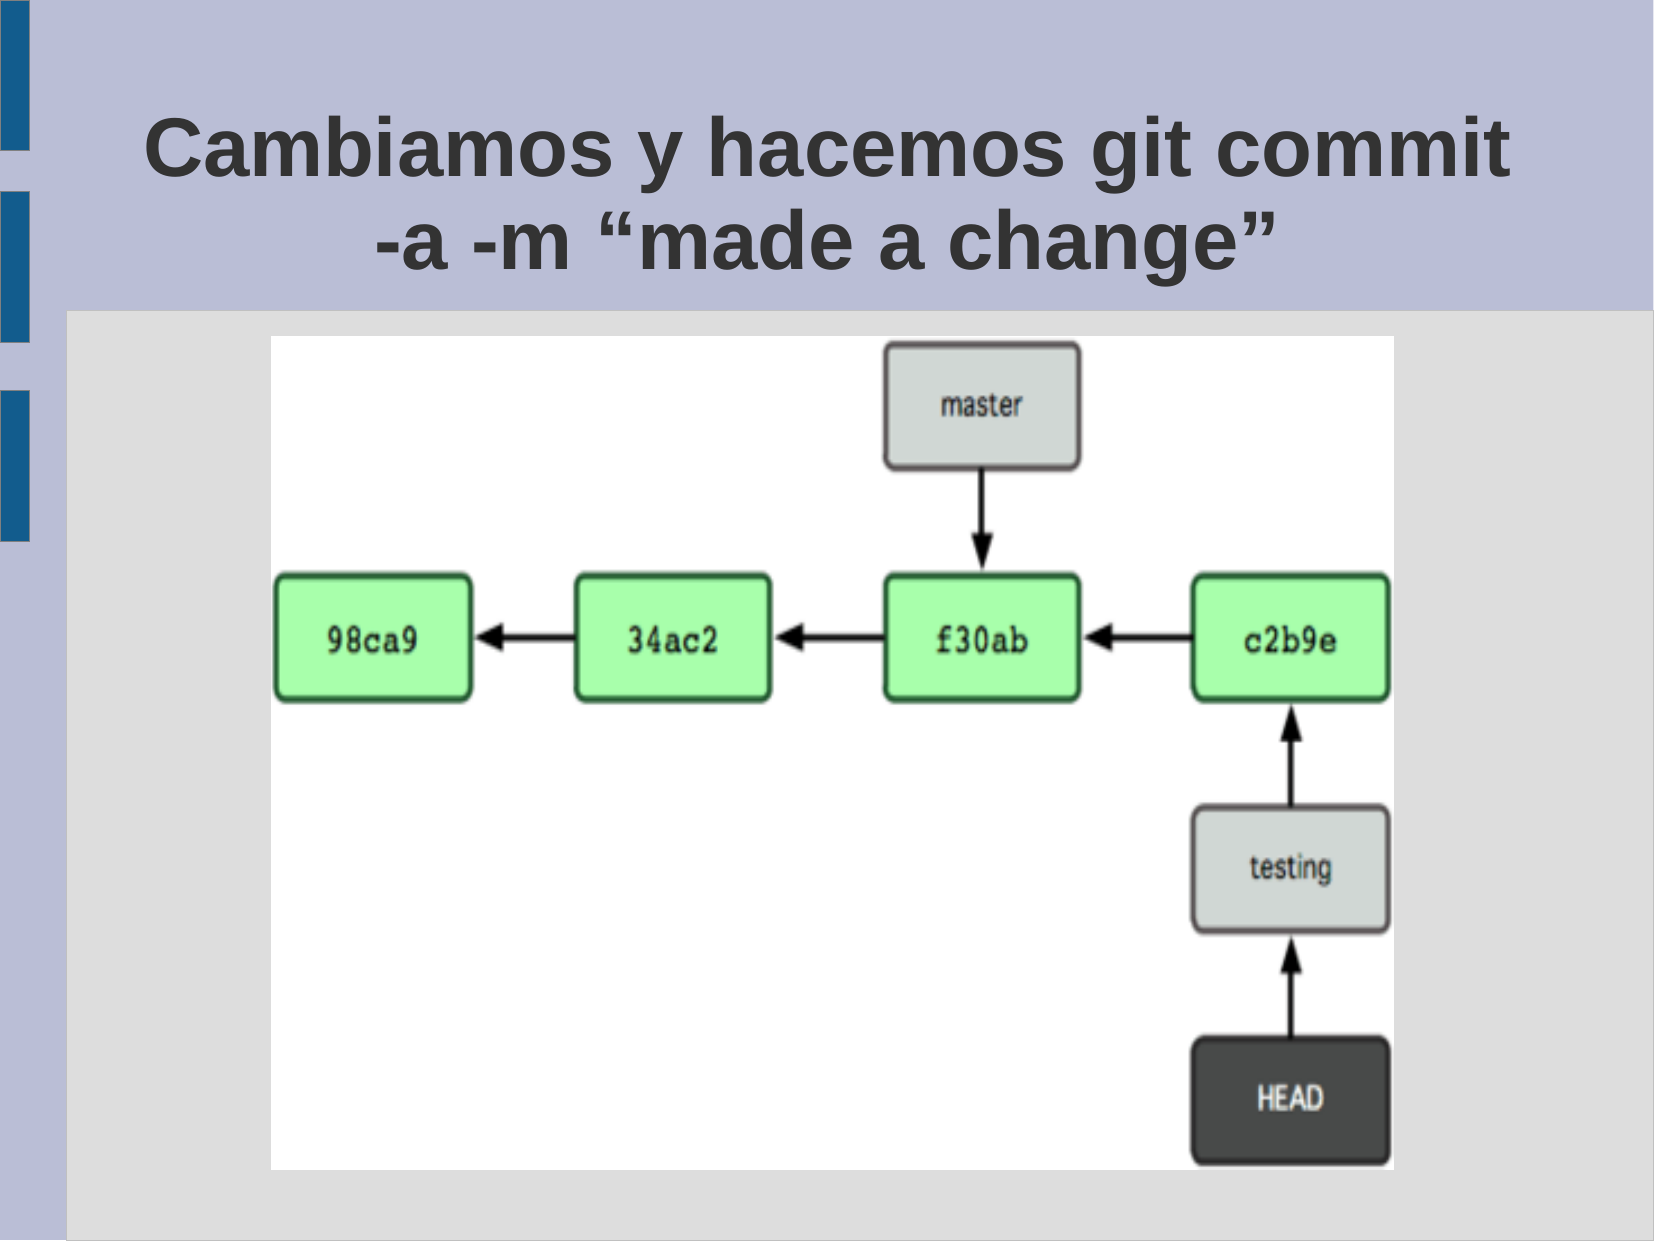

# Cambiamos y hacemos git commit -a -m “made a change”